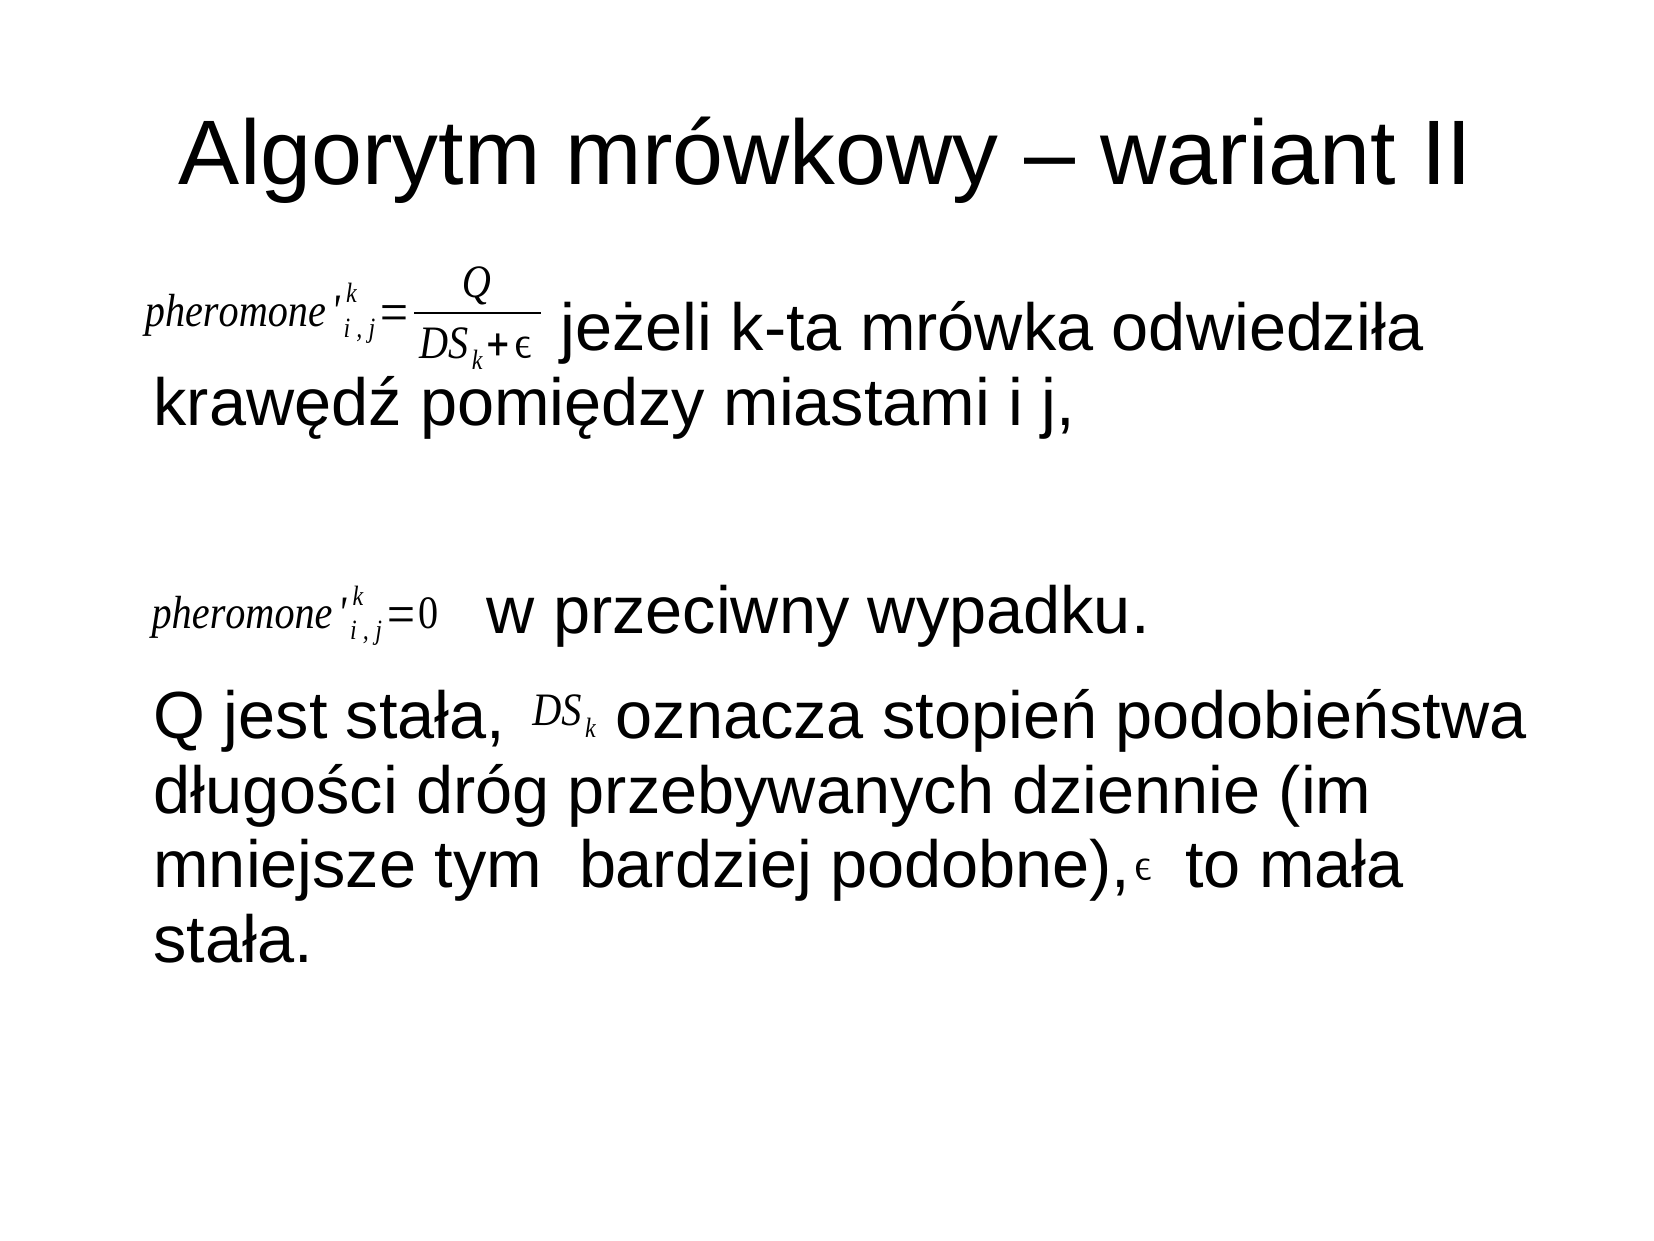

# Algorytm mrówkowy – wariant II
 jeżeli k-ta mrówka odwiedziła krawędź pomiędzy miastami i j,
 w przeciwny wypadku.
Q jest stała, oznacza stopień podobieństwa długości dróg przebywanych dziennie (im mniejsze tym bardziej podobne), to mała stała.